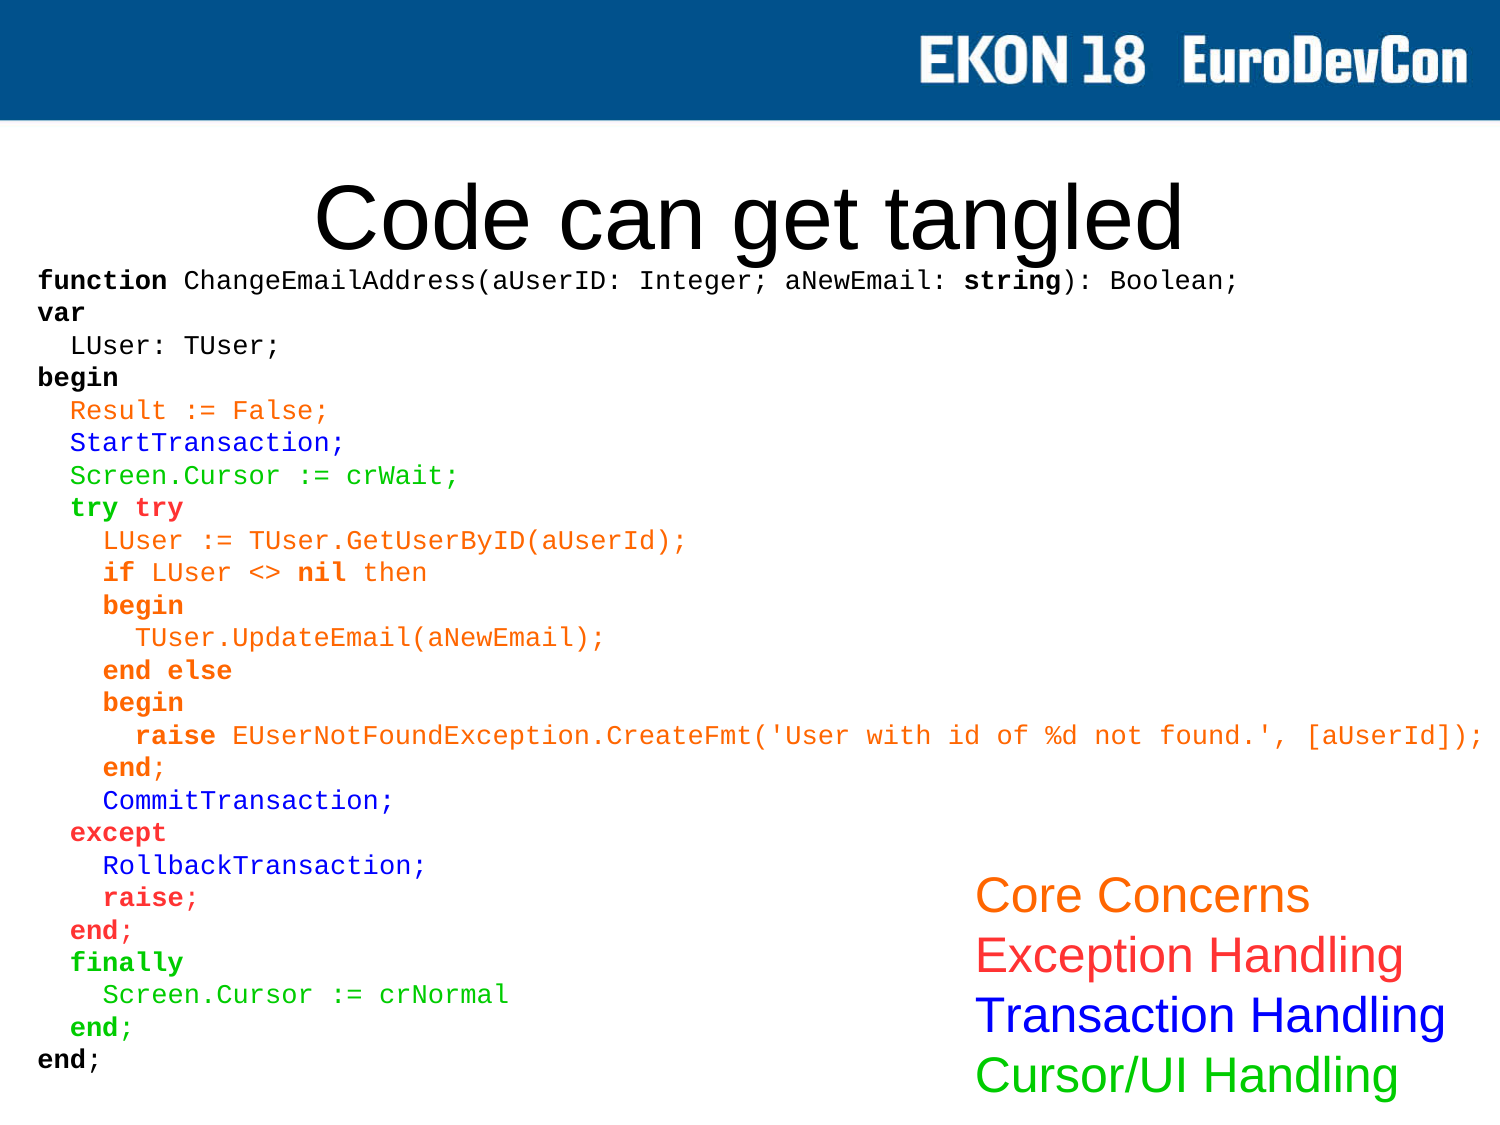

# Code can get tangled
function ChangeEmailAddress(aUserID: Integer; aNewEmail: string): Boolean;
var
 LUser: TUser;
begin
 Result := False;
 StartTransaction;
 Screen.Cursor := crWait;
 try try
 LUser := TUser.GetUserByID(aUserId);
 if LUser <> nil then
 begin
 TUser.UpdateEmail(aNewEmail);
 end else
 begin
 raise EUserNotFoundException.CreateFmt('User with id of %d not found.', [aUserId]);
 end;
 CommitTransaction;
 except
 RollbackTransaction;
 raise;
 end;
 finally
 Screen.Cursor := crNormal
 end;
end;
Core Concerns
Exception Handling
Transaction Handling
Cursor/UI Handling